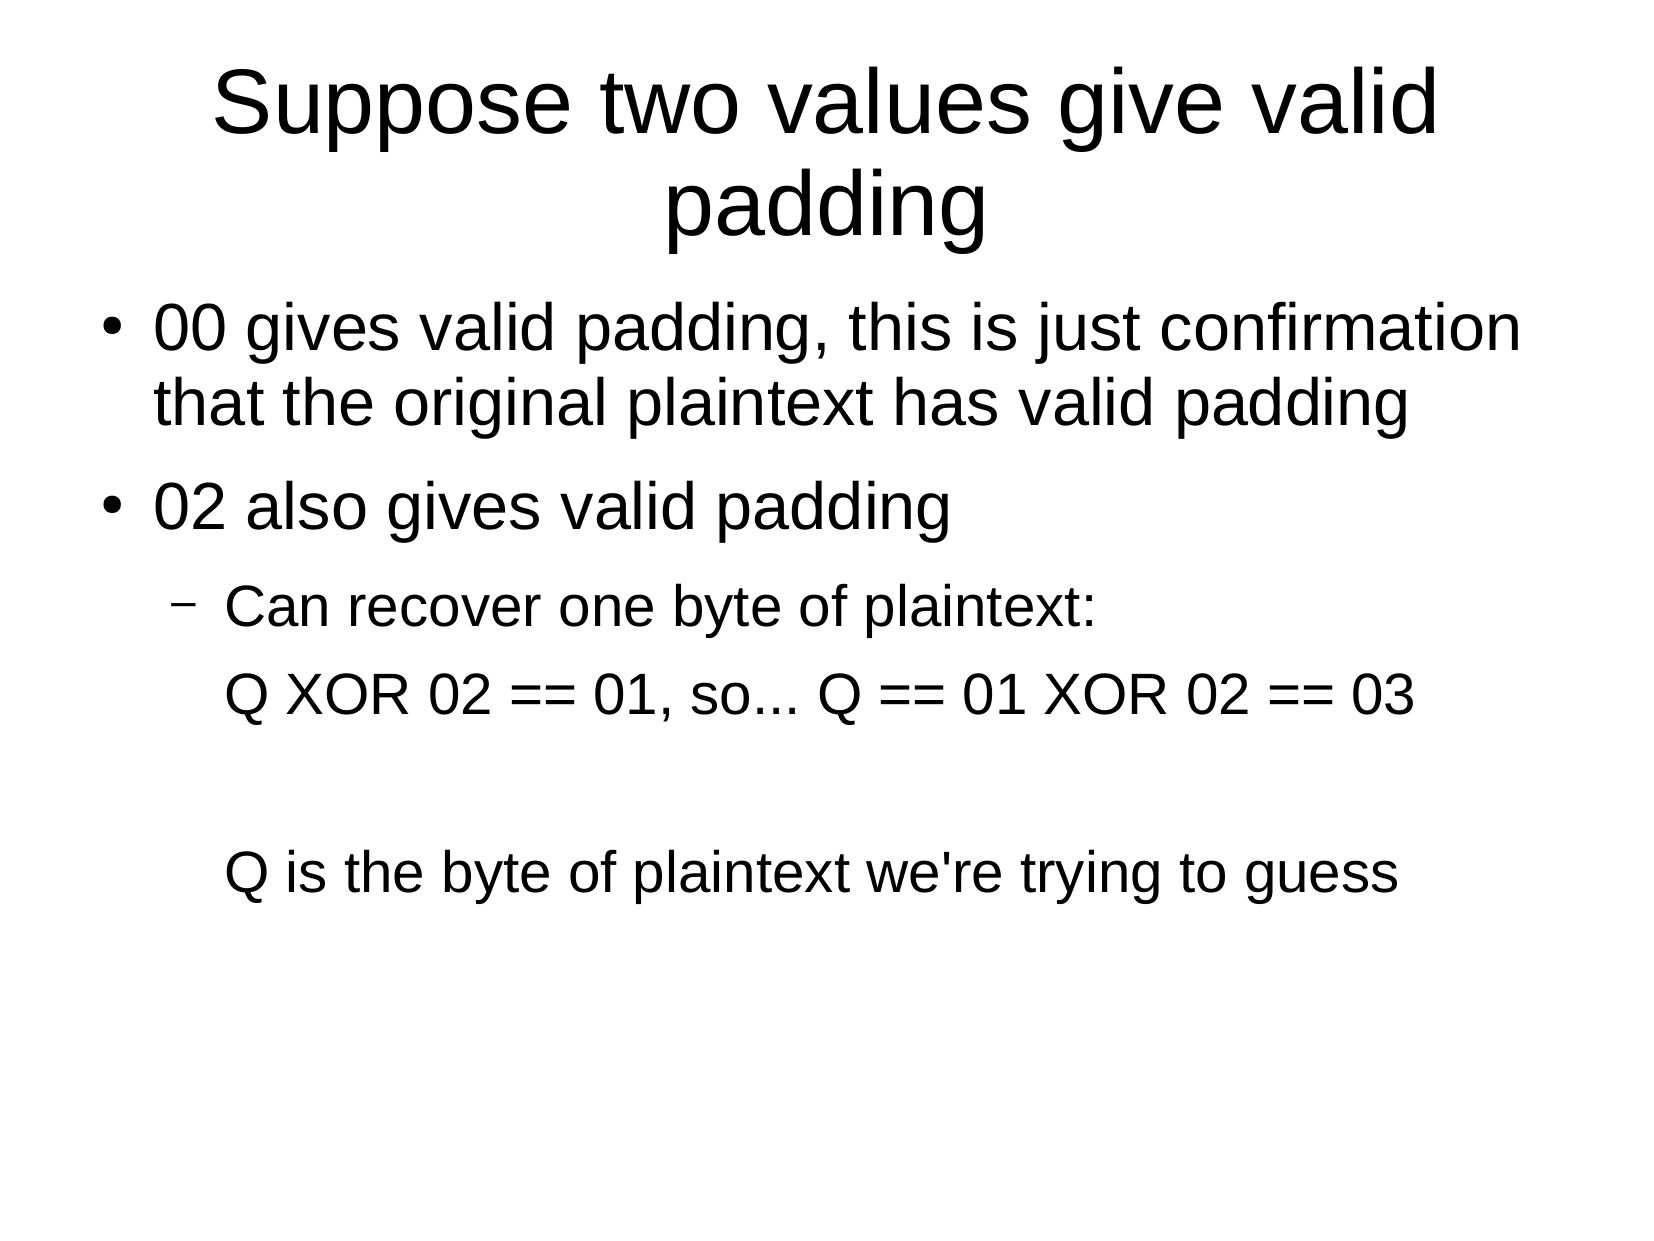

# Suppose two values give valid padding
00 gives valid padding, this is just confirmation that the original plaintext has valid padding
02 also gives valid padding
Can recover one byte of plaintext:
Q XOR 02 == 01, so... Q == 01 XOR 02 == 03
Q is the byte of plaintext we're trying to guess